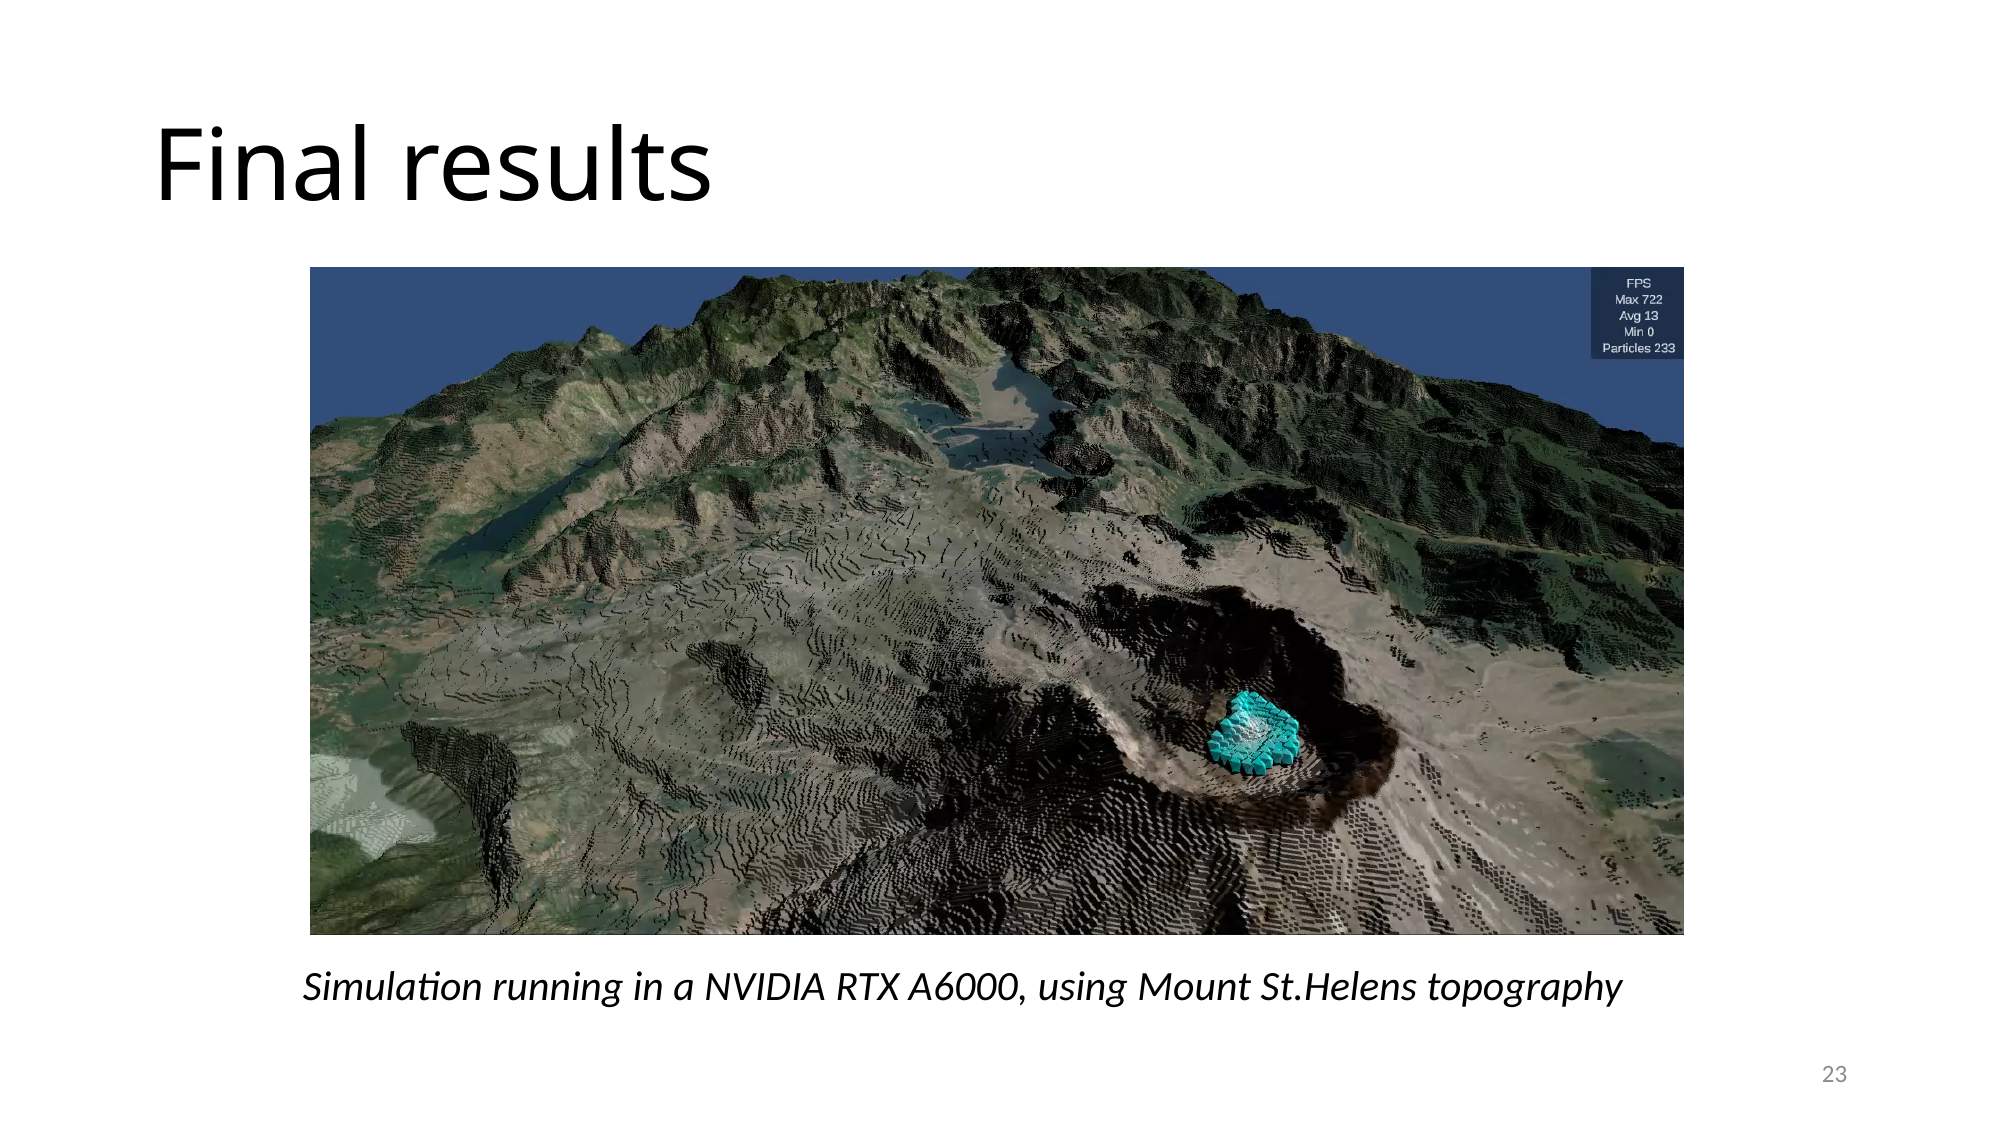

# Final results
Simulation running in a NVIDIA RTX A6000, using Mount St.Helens topography
23